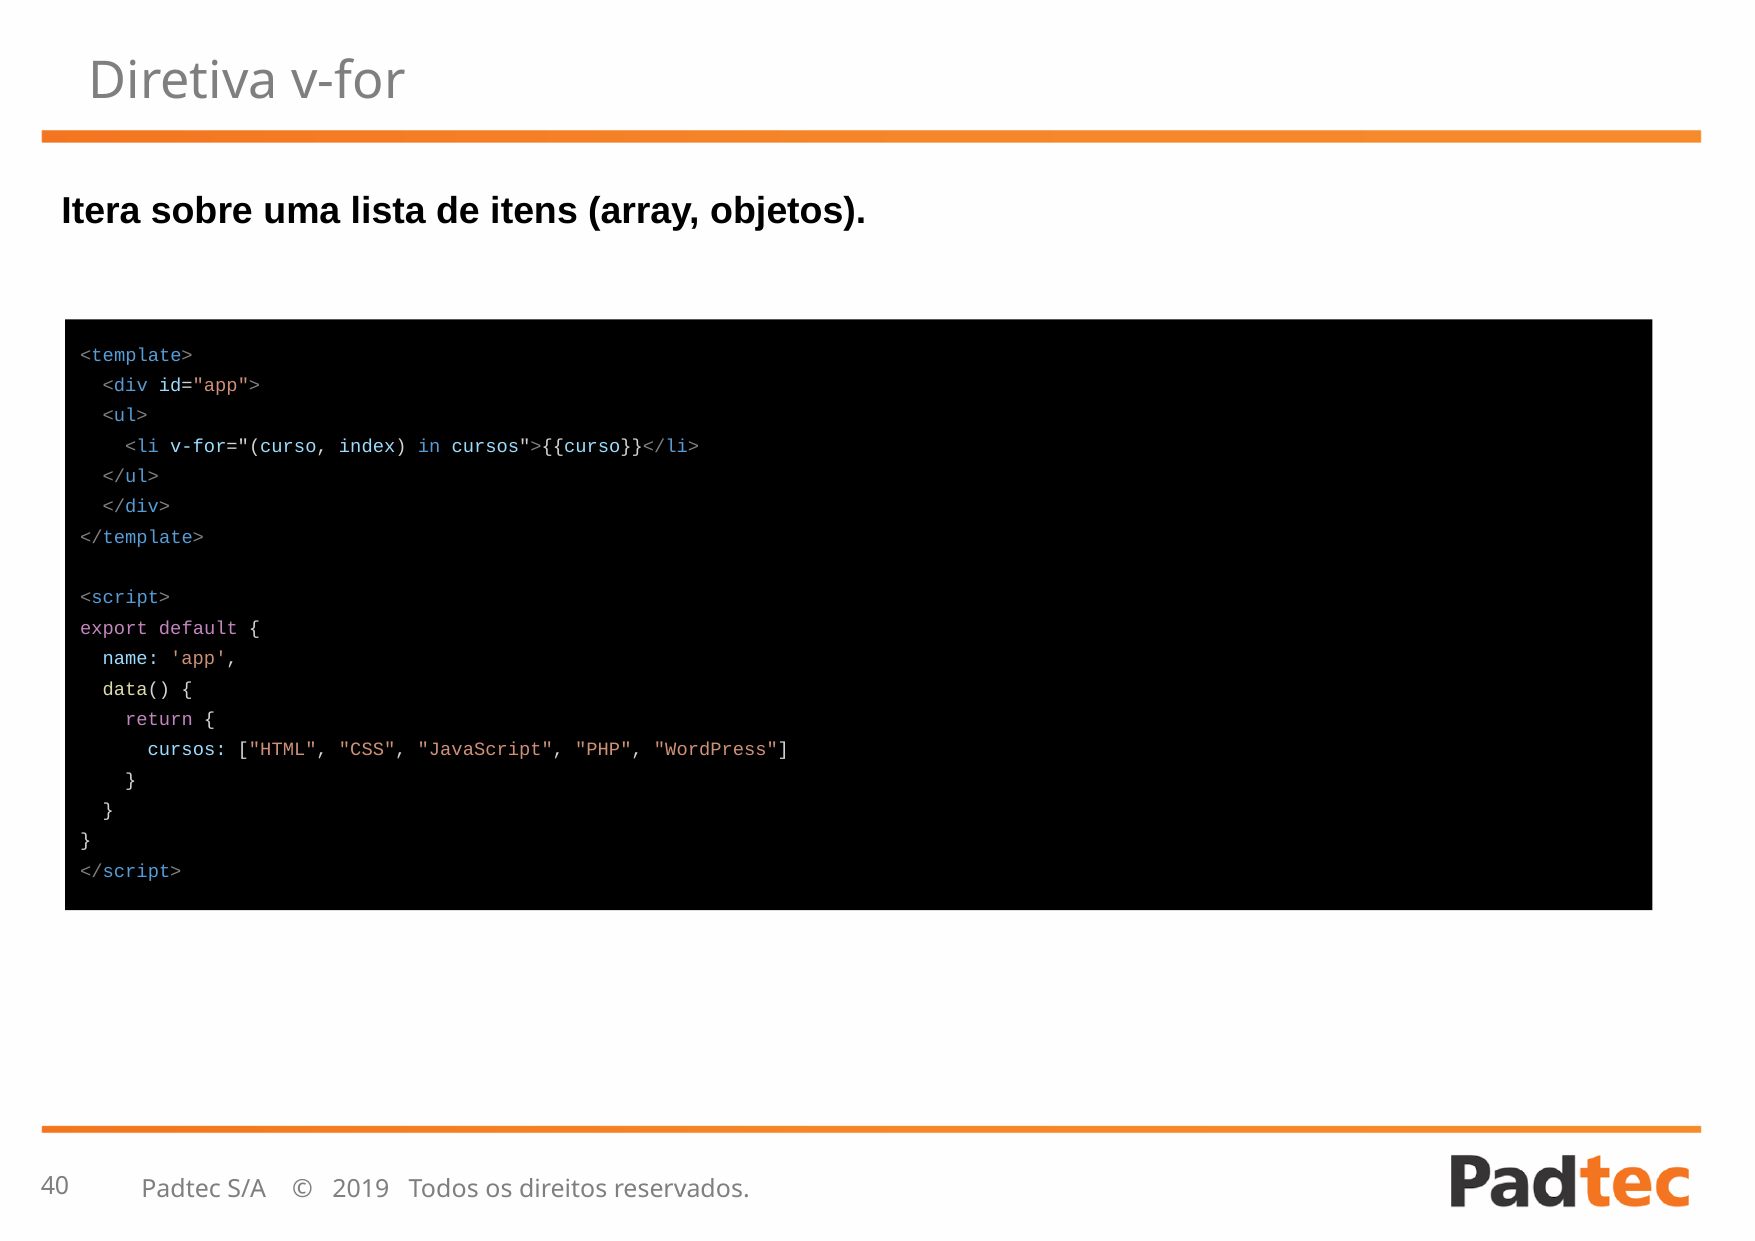

# Diretiva v-for
Itera sobre uma lista de itens (array, objetos).
<template>
 <div id="app">
 <ul>
 <li v-for="(curso, index) in cursos">{{curso}}</li>
 </ul>
 </div>
</template>
<script>
export default {
 name: 'app',
 data() {
 return {
 cursos: ["HTML", "CSS", "JavaScript", "PHP", "WordPress"]
 }
 }
}
</script>